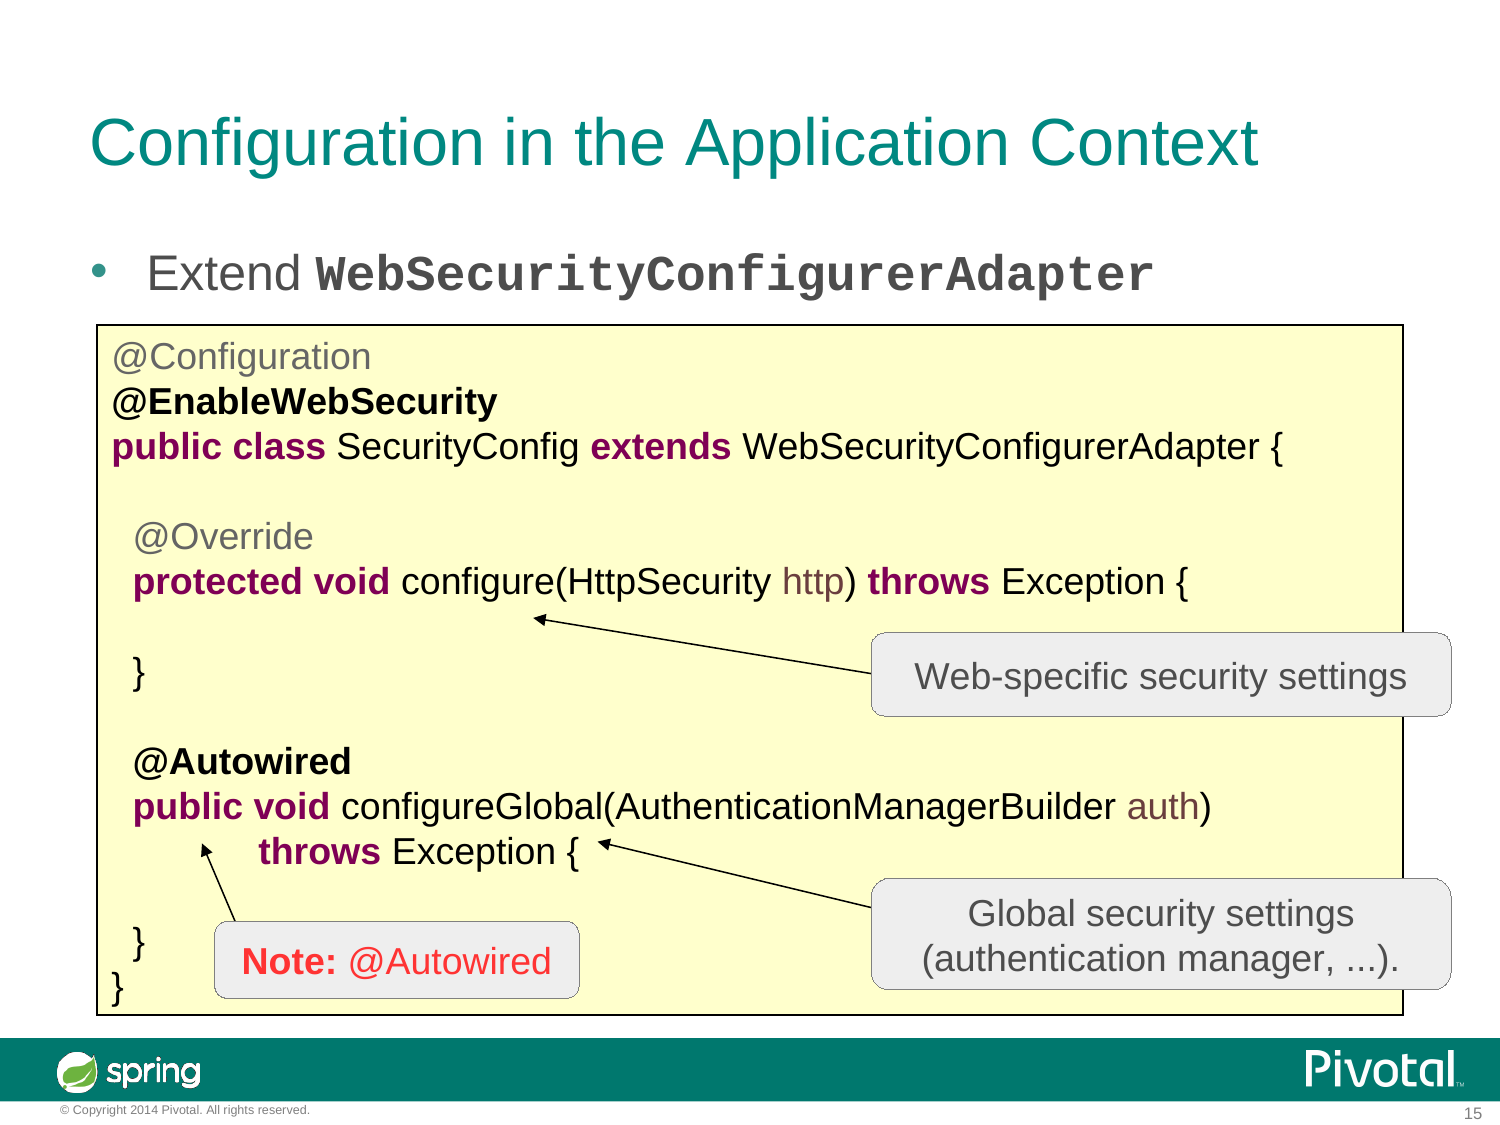

# Configuration in the Application Context
Extend WebSecurityConfigurerAdapter
@Configuration
@EnableWebSecurity
public class SecurityConfig extends WebSecurityConfigurerAdapter {
 @Override
 protected void configure(HttpSecurity http) throws Exception {
 }
 @Autowired
 public void configureGlobal(AuthenticationManagerBuilder auth)
 throws Exception {
 }
}
Web-specific security settings
Global security settings
(authentication manager, ...).
Note: @Autowired